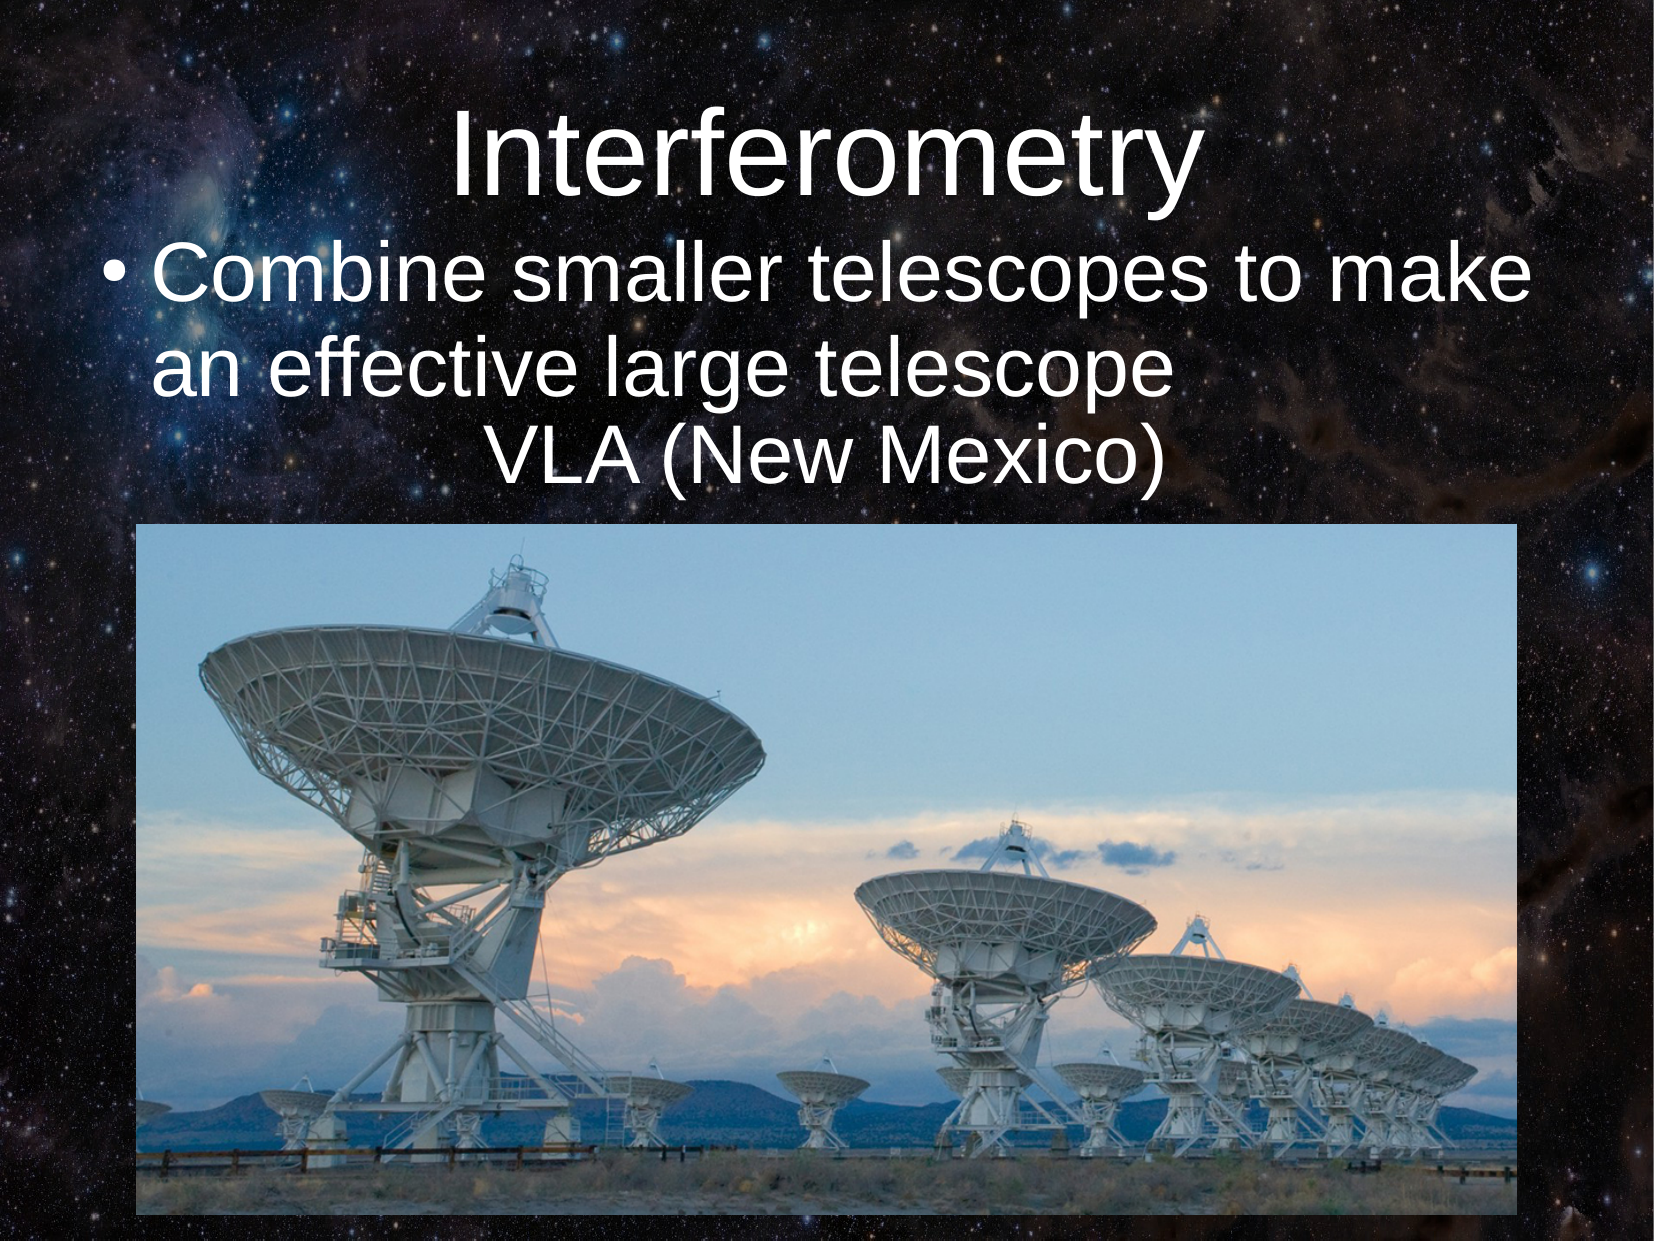

# Interferometry
Combine smaller telescopes to make an effective large telescope
VLA (New Mexico)